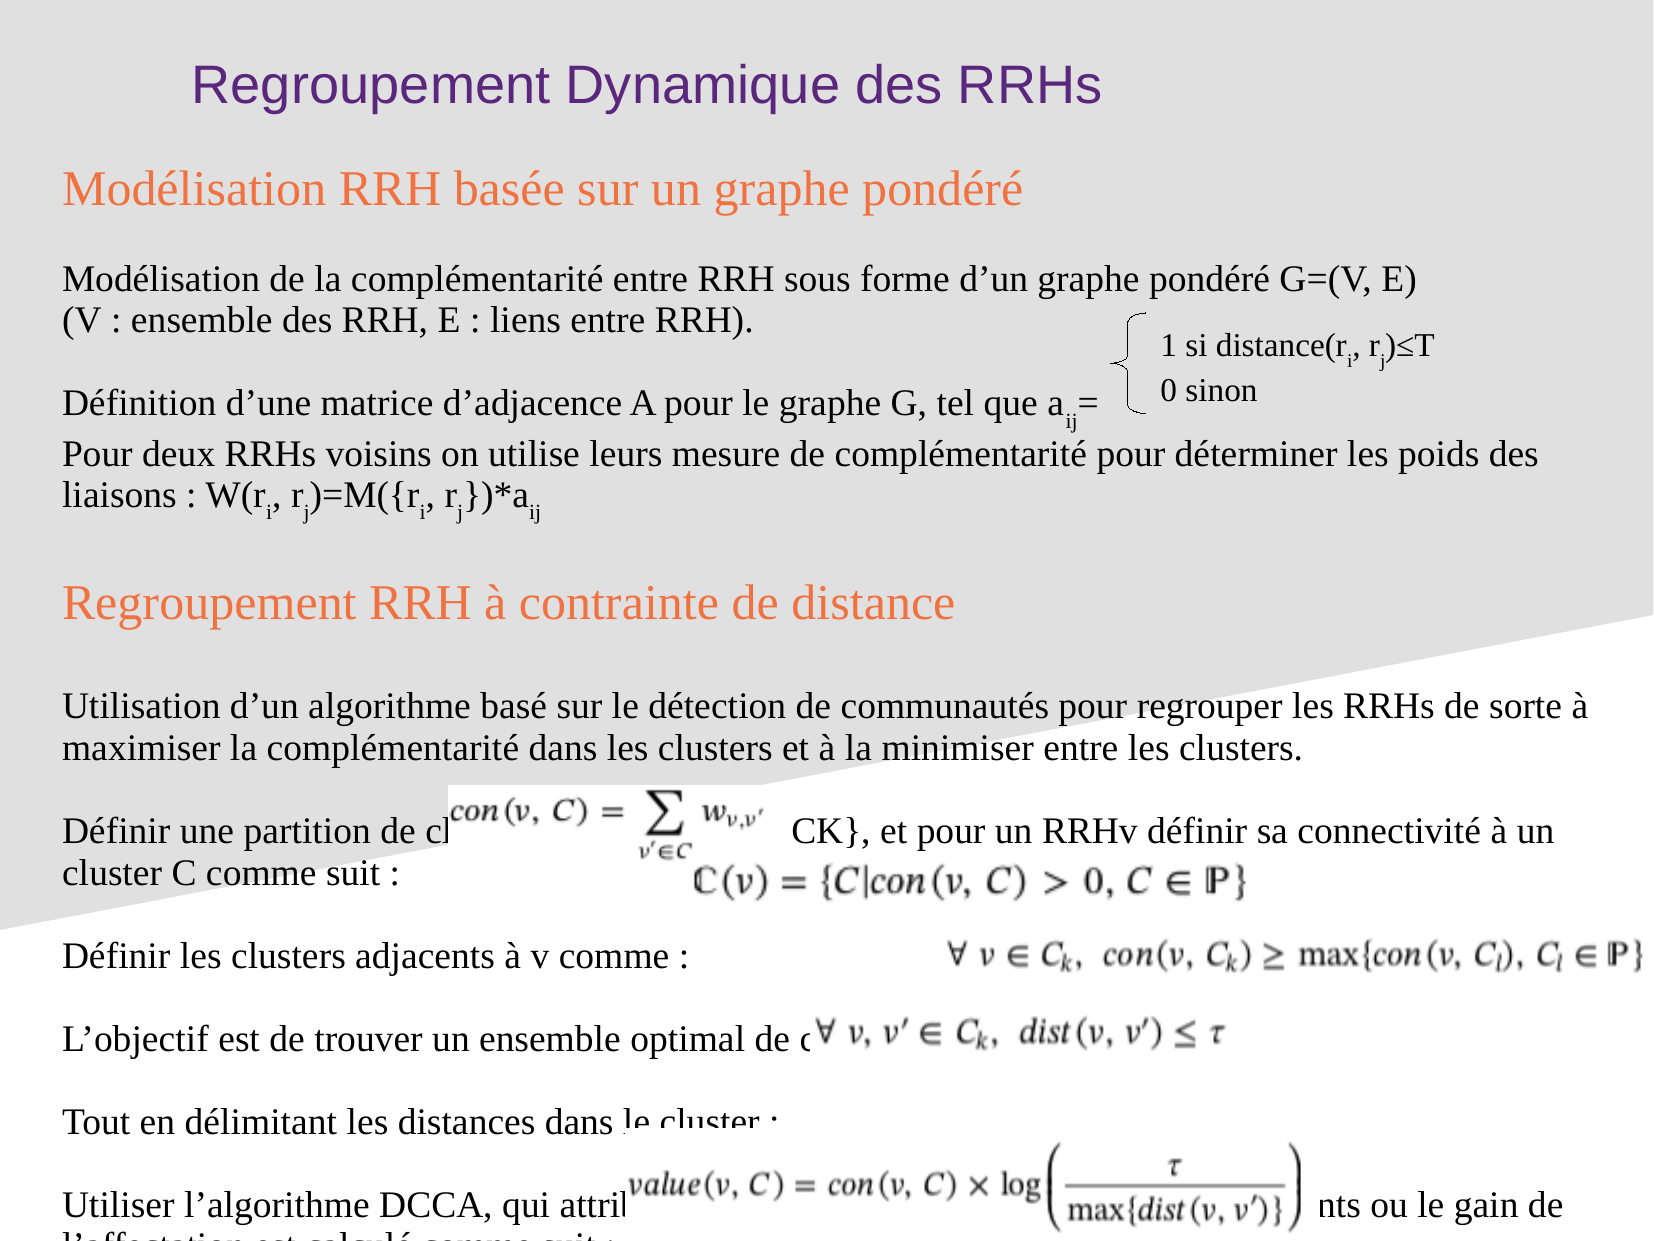

Regroupement Dynamique des RRHs
Modélisation RRH basée sur un graphe pondéré
Modélisation de la complémentarité entre RRH sous forme d’un graphe pondéré G=(V, E)
(V : ensemble des RRH, E : liens entre RRH).
Définition d’une matrice d’adjacence A pour le graphe G, tel que aij=
Pour deux RRHs voisins on utilise leurs mesure de complémentarité pour déterminer les poids des liaisons : W(ri, rj)=M({ri, rj})*aij
Regroupement RRH à contrainte de distance
Utilisation d’un algorithme basé sur le détection de communautés pour regrouper les RRHs de sorte à maximiser la complémentarité dans les clusters et à la minimiser entre les clusters.
Définir une partition de clusters P={C1, C2, …, CK}, et pour un RRHv définir sa connectivité à un cluster C comme suit :
Définir les clusters adjacents à v comme :
L’objectif est de trouver un ensemble optimal de cluster P :
Tout en délimitant les distances dans le cluster :
Utiliser l’algorithme DCCA, qui attribue itérativement des RRHs au clusters adjacents ou le gain de l’affectation est calculé comme suit :
1 si distance(ri, rj)≤T
0 sinon